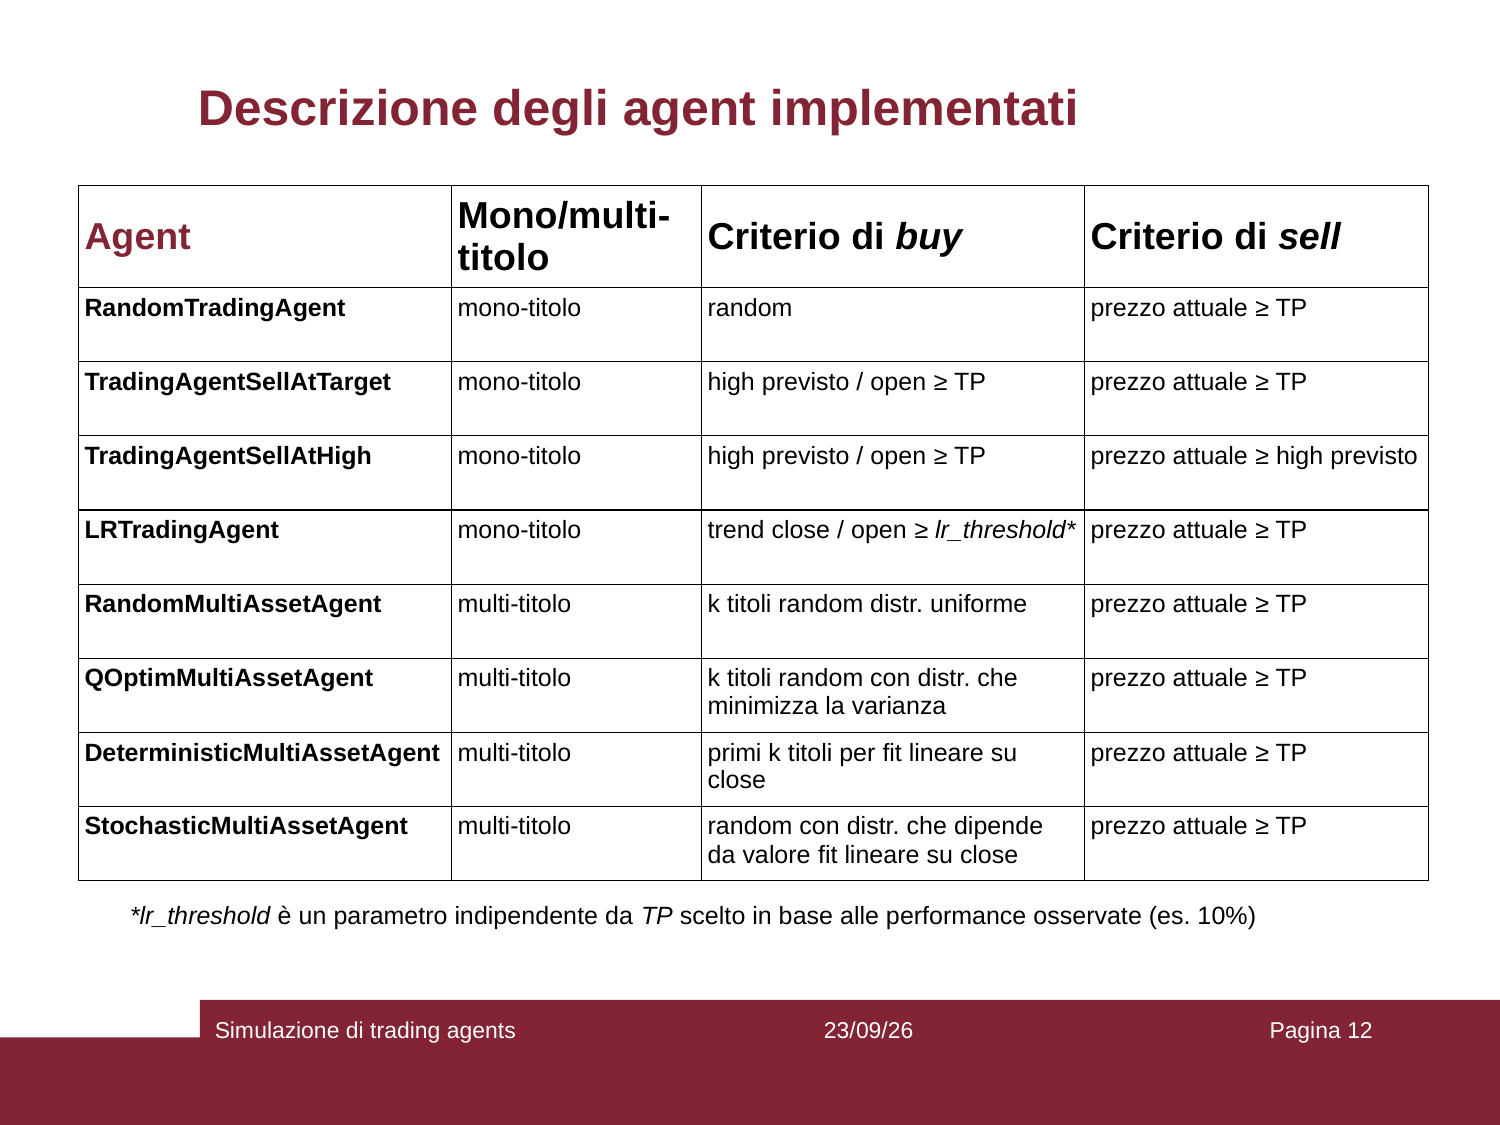

# Descrizione degli agent implementati
| Agent | Mono/multi-titolo | Criterio di buy | Criterio di sell |
| --- | --- | --- | --- |
| RandomTradingAgent | mono-titolo | random | prezzo attuale ≥ TP |
| TradingAgentSellAtTarget | mono-titolo | high previsto / open ≥ TP | prezzo attuale ≥ TP |
| TradingAgentSellAtHigh | mono-titolo | high previsto / open ≥ TP | prezzo attuale ≥ high previsto |
| LRTradingAgent | mono-titolo | trend close / open ≥ lr\_threshold\* | prezzo attuale ≥ TP |
| RandomMultiAssetAgent | multi-titolo | k titoli random distr. uniforme | prezzo attuale ≥ TP |
| QOptimMultiAssetAgent | multi-titolo | k titoli random con distr. che minimizza la varianza | prezzo attuale ≥ TP |
| DeterministicMultiAssetAgent | multi-titolo | primi k titoli per fit lineare su close | prezzo attuale ≥ TP |
| StochasticMultiAssetAgent | multi-titolo | random con distr. che dipende da valore fit lineare su close | prezzo attuale ≥ TP |
*lr_threshold è un parametro indipendente da TP scelto in base alle performance osservate (es. 10%)
Simulazione di trading agents
12